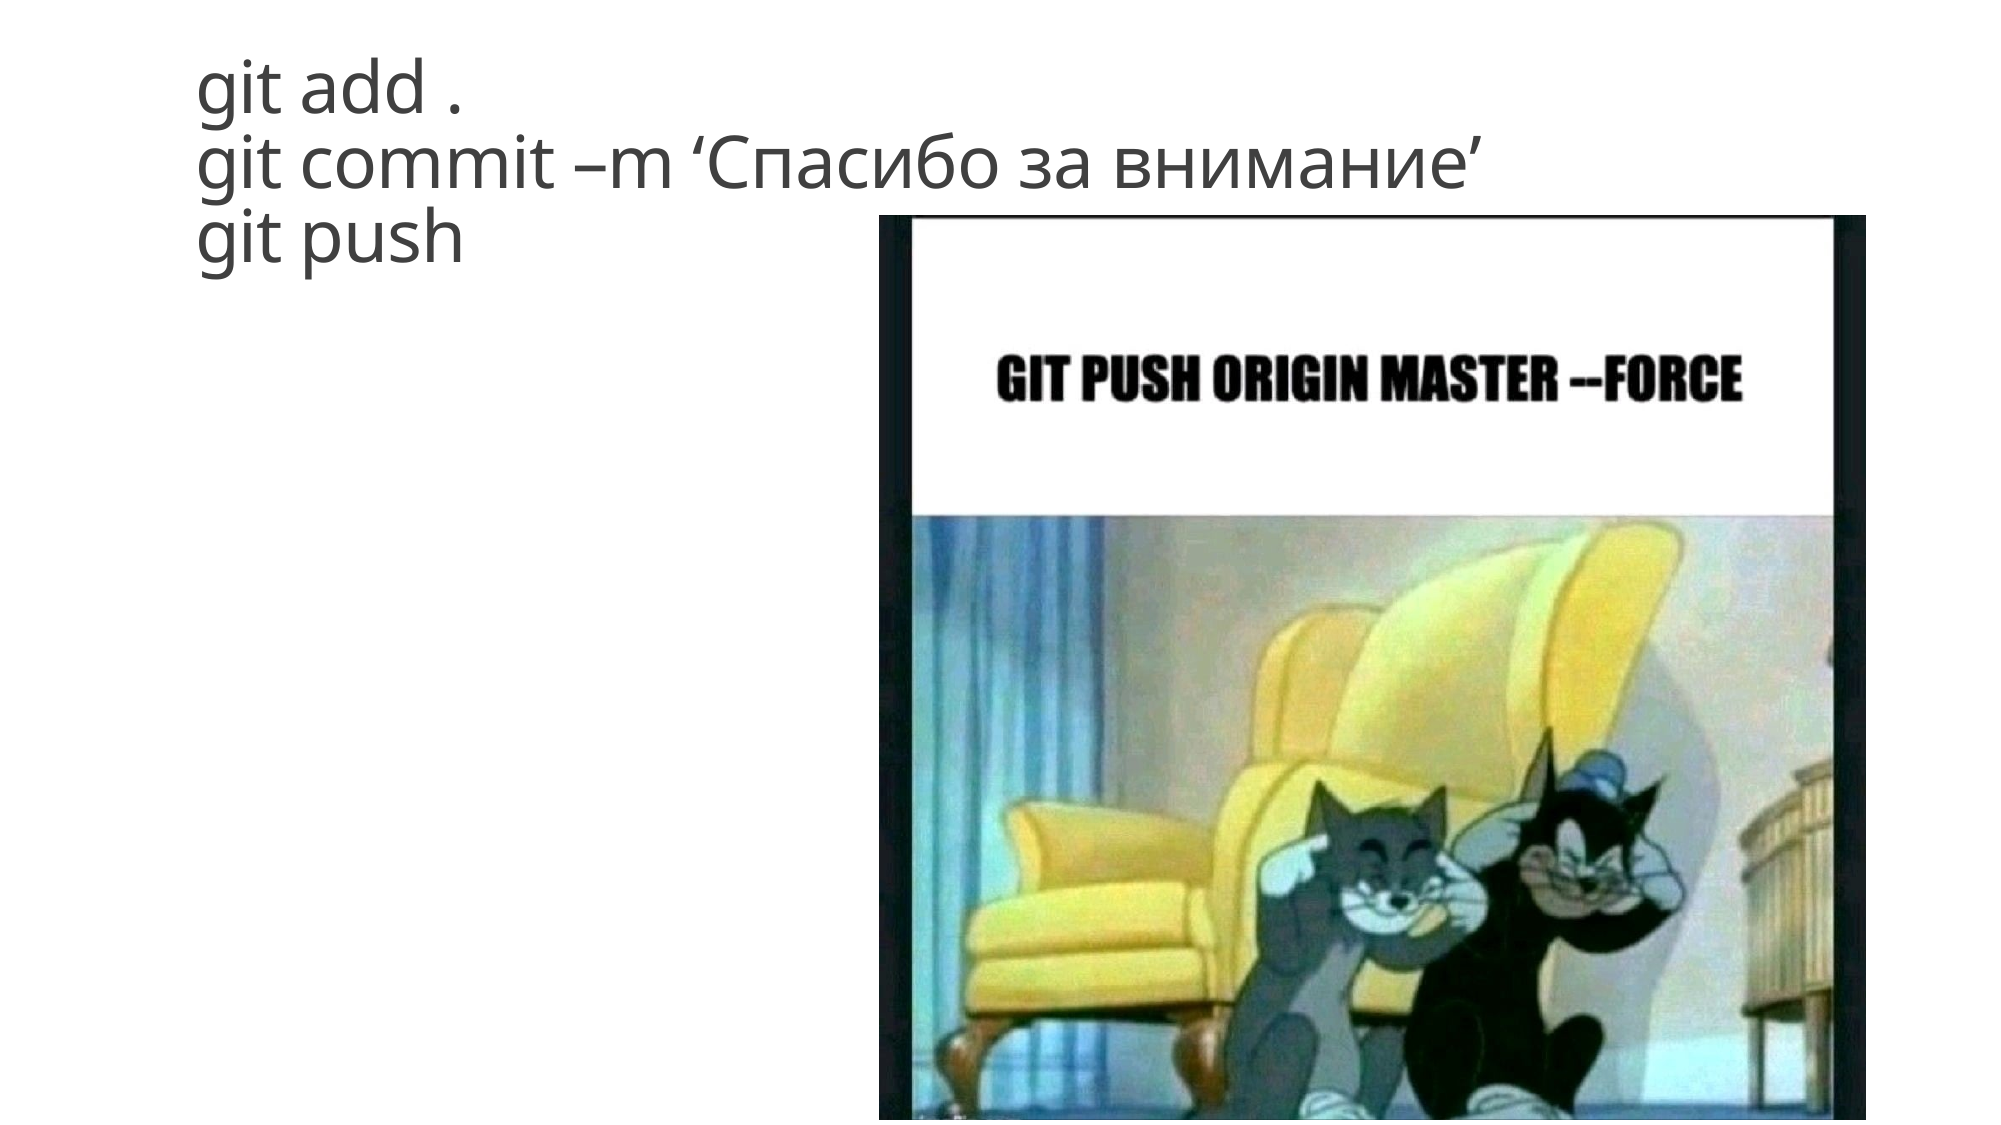

# git add . git commit –m ‘Спасибо за внимание’ git push